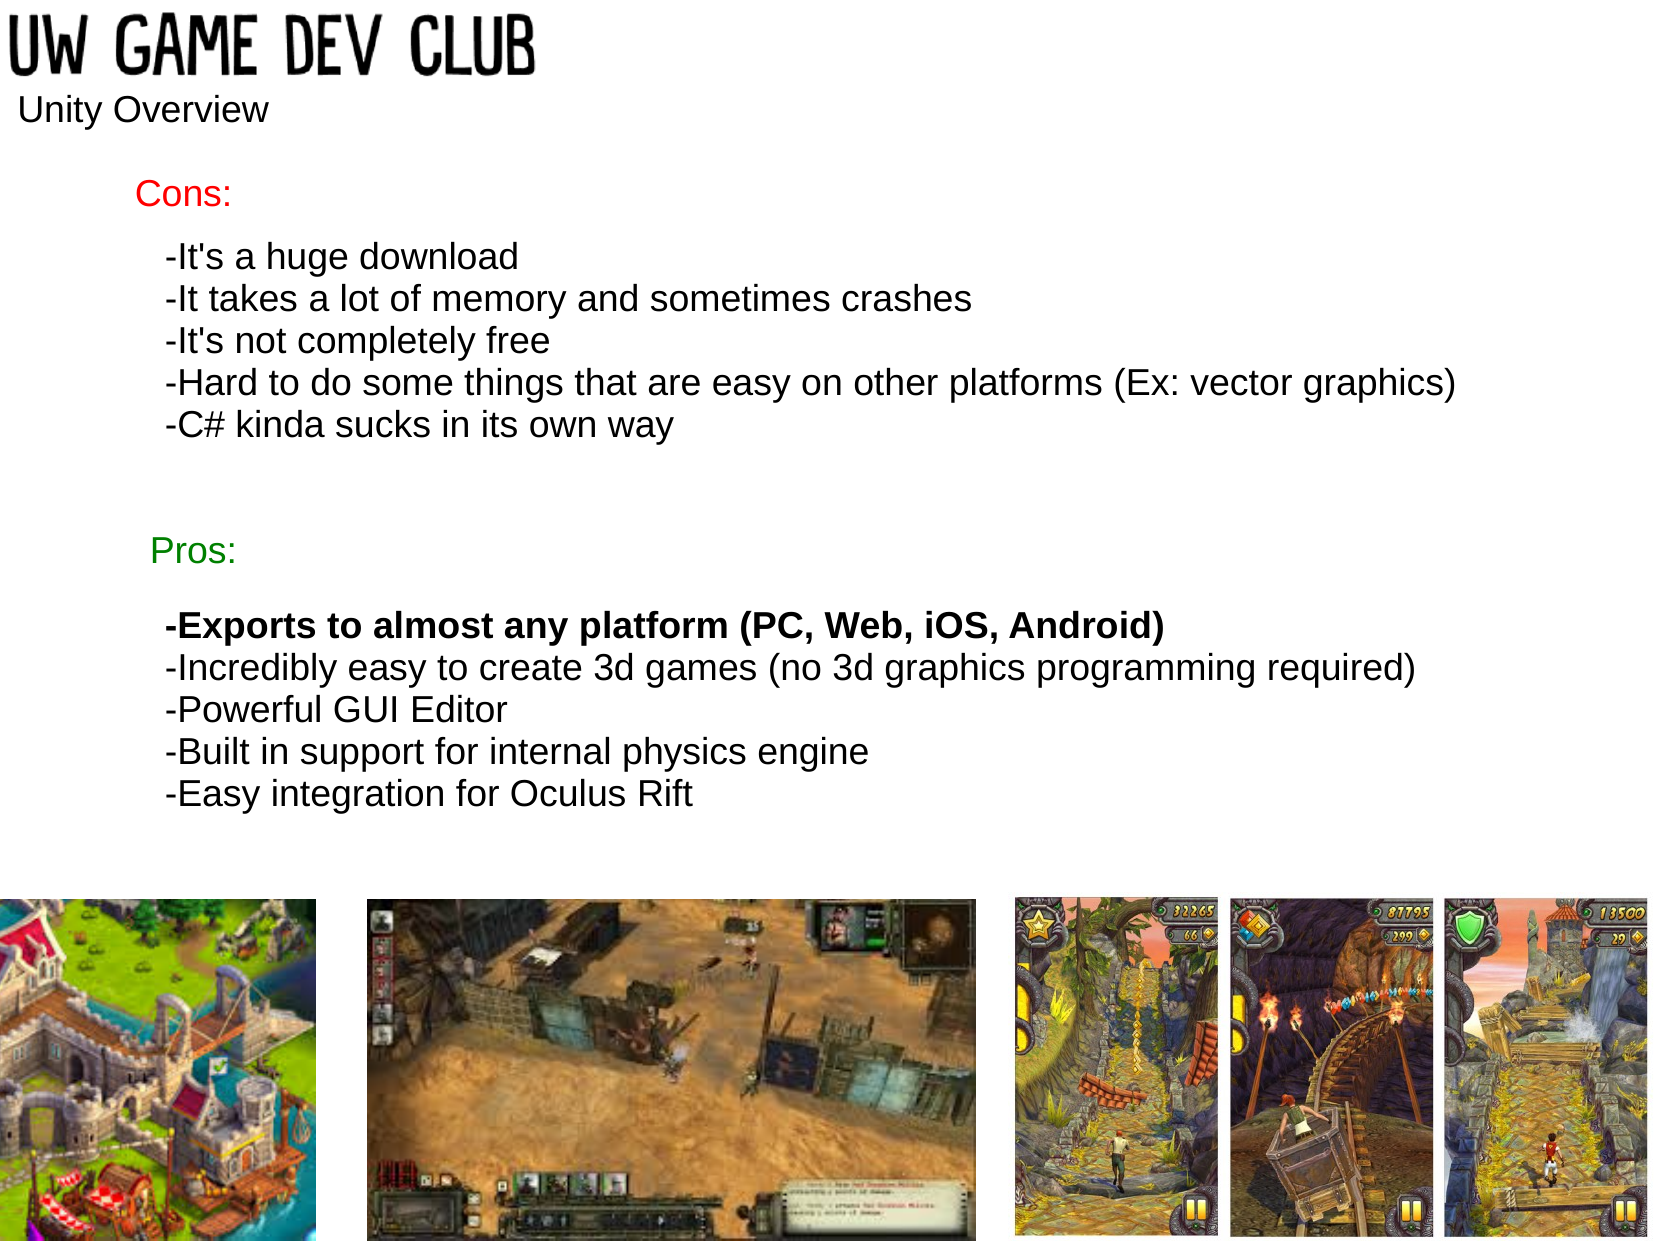

Unity Overview
Cons:
-It's a huge download
-It takes a lot of memory and sometimes crashes
-It's not completely free
-Hard to do some things that are easy on other platforms (Ex: vector graphics)
-C# kinda sucks in its own way
Pros:
-Exports to almost any platform (PC, Web, iOS, Android)
-Incredibly easy to create 3d games (no 3d graphics programming required)
-Powerful GUI Editor
-Built in support for internal physics engine
-Easy integration for Oculus Rift